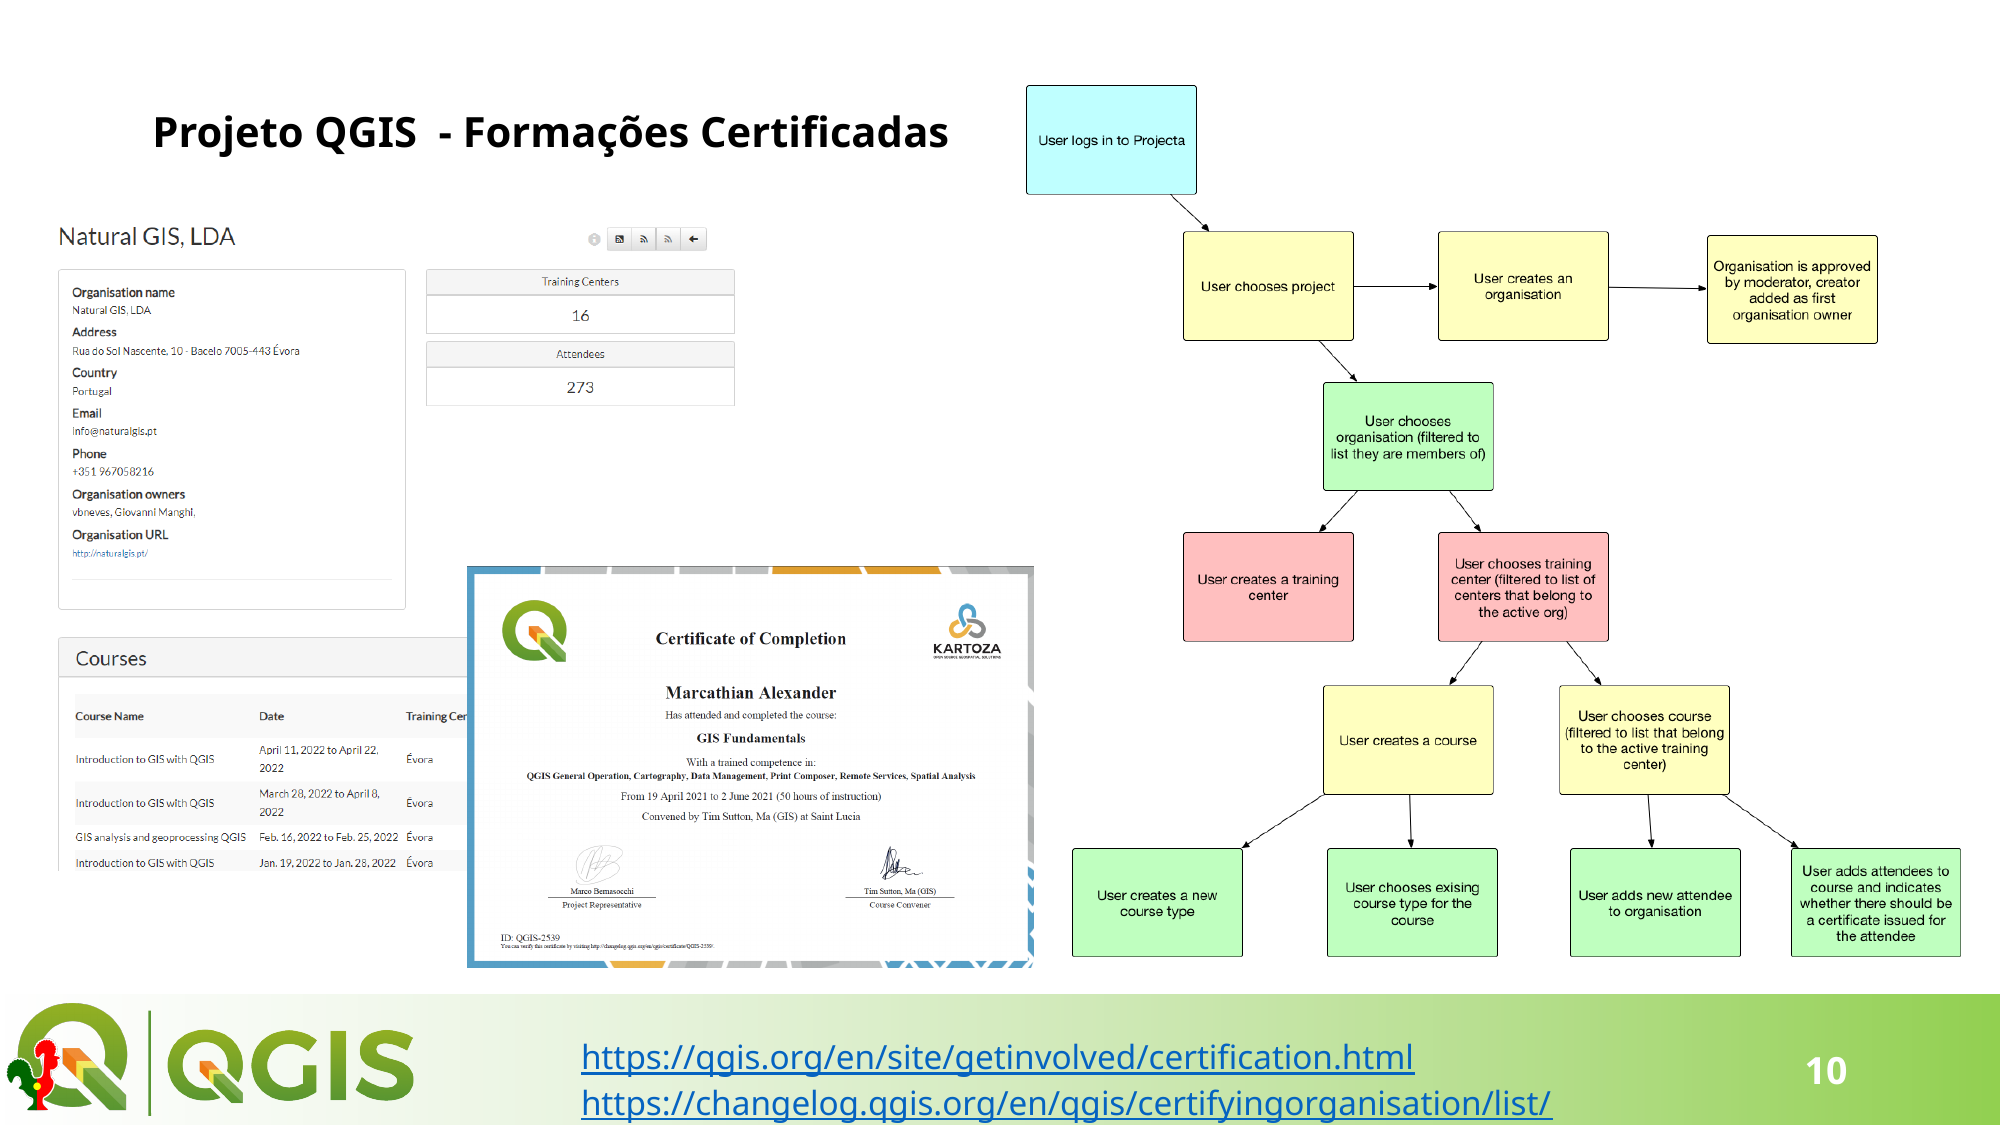

# Projeto QGIS - Formações Certificadas
https://qgis.org/en/site/getinvolved/certification.html
https://changelog.qgis.org/en/qgis/certifyingorganisation/list/